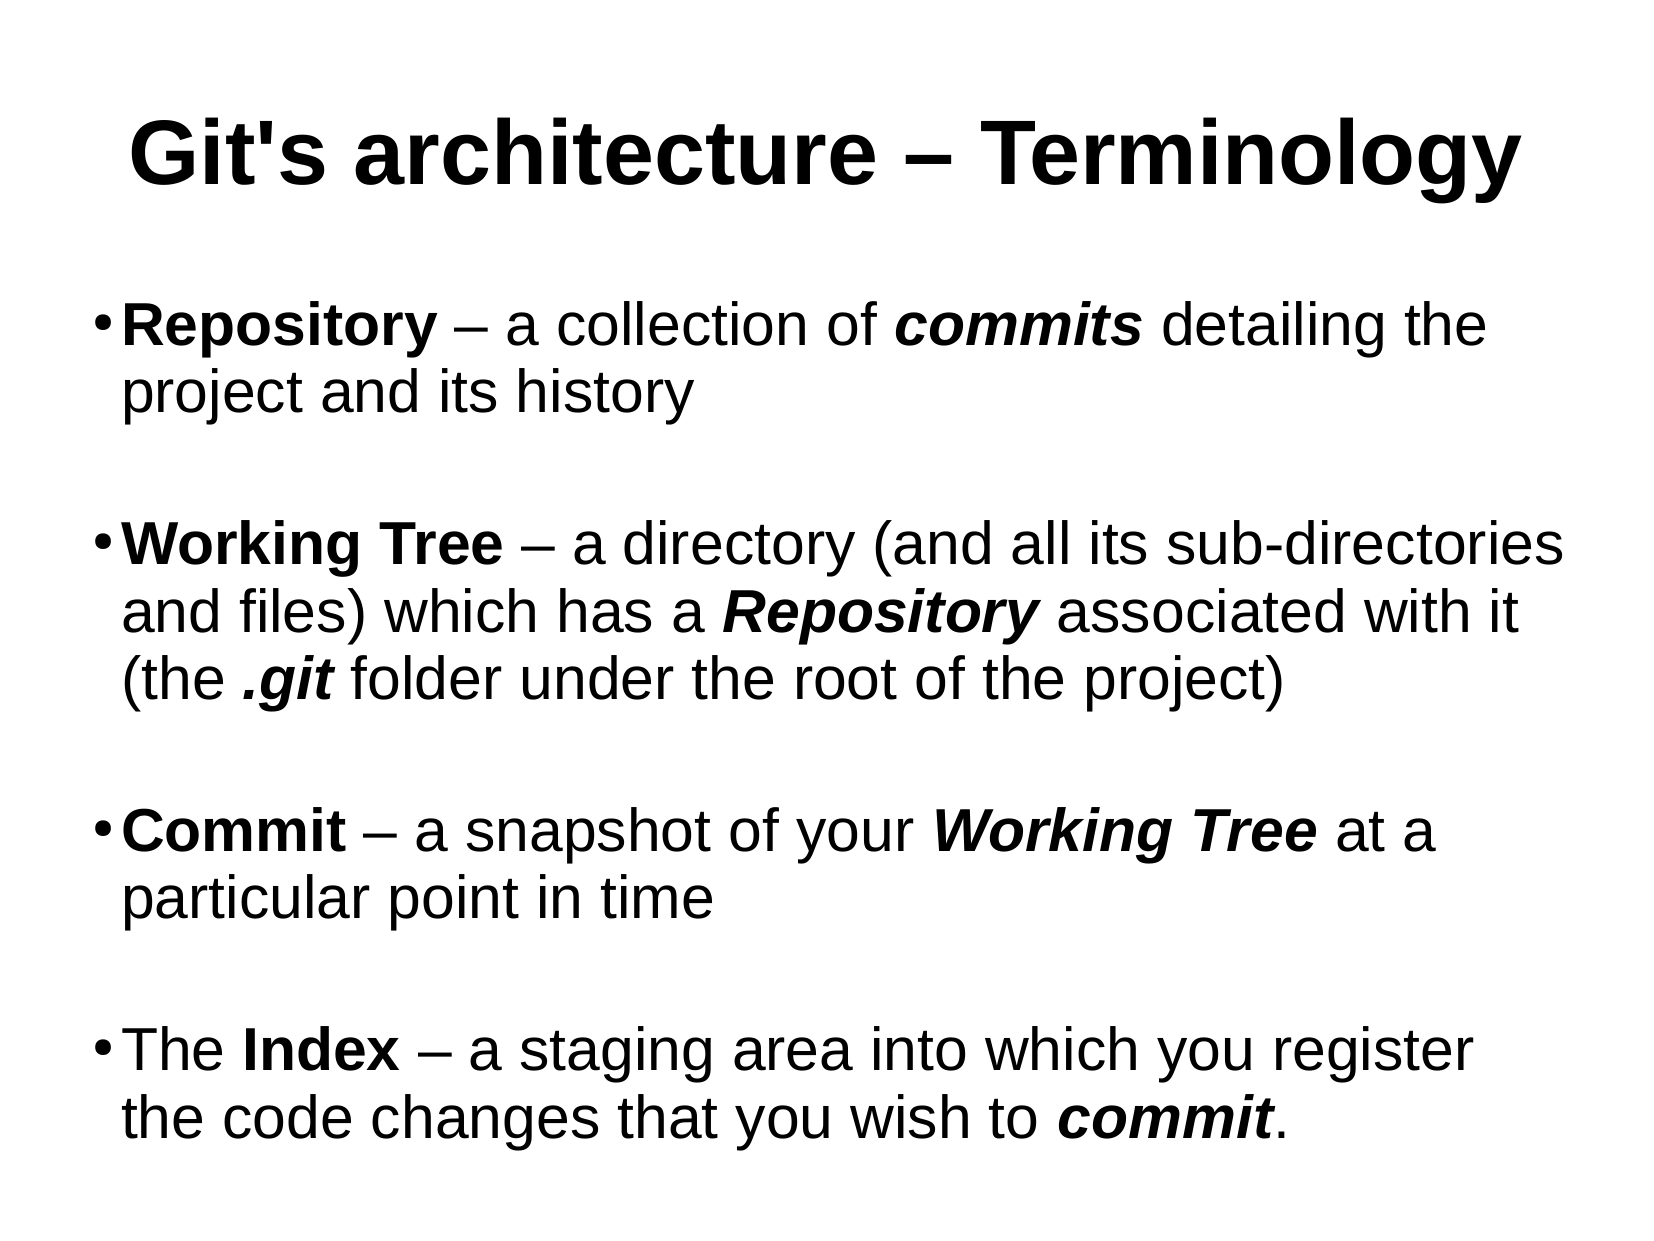

# Git's architecture – Terminology
Repository – a collection of commits detailing the project and its history
Working Tree – a directory (and all its sub-directories and files) which has a Repository associated with it (the .git folder under the root of the project)
Commit – a snapshot of your Working Tree at a particular point in time
The Index – a staging area into which you register the code changes that you wish to commit.